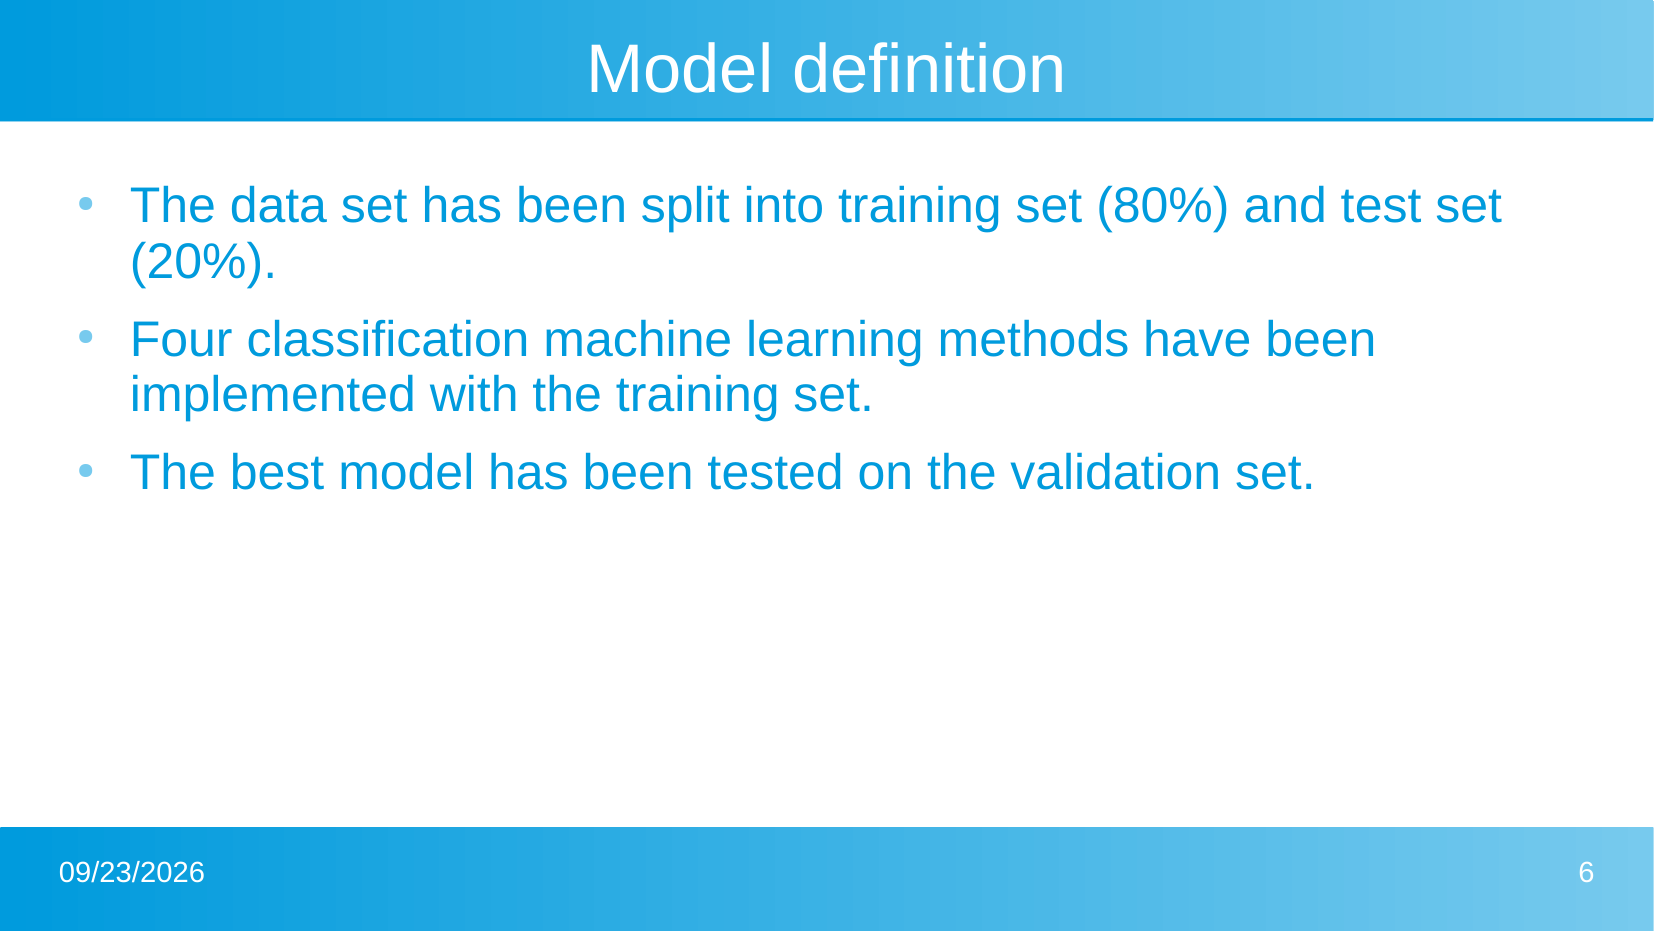

# Model definition
The data set has been split into training set (80%) and test set (20%).
Four classification machine learning methods have been implemented with the training set.
The best model has been tested on the validation set.
6